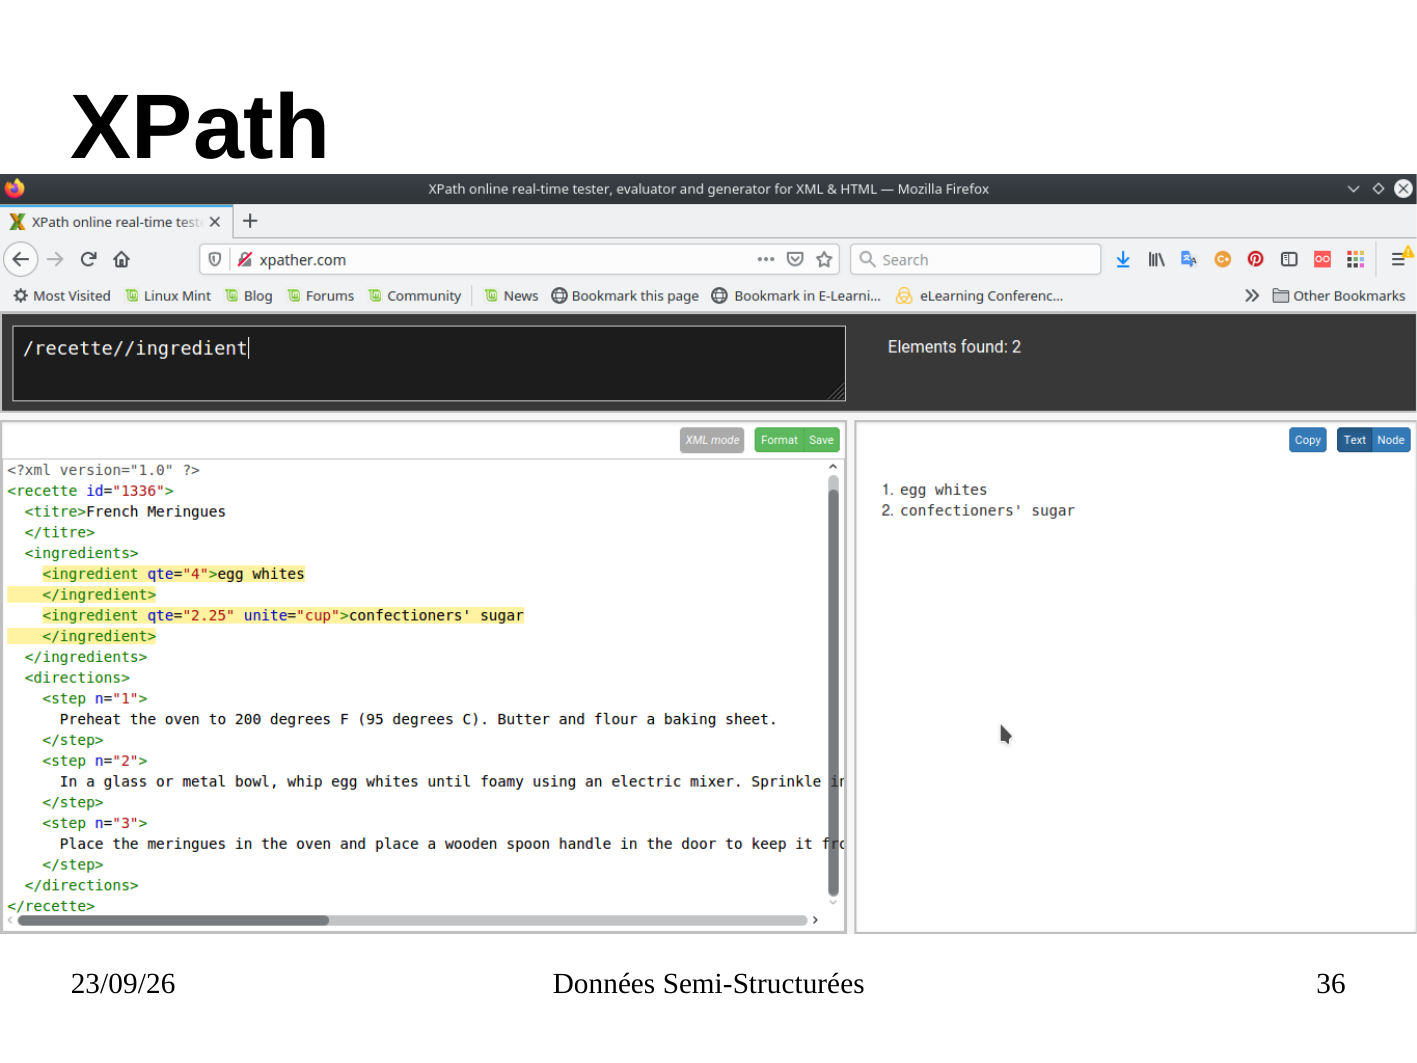

# XPath
Exemple
Recette.xml
Sélectionner tous les ingrédients :
/recette/ingredients/ingredient
/recette//ingredient
Données Semi-Structurées
36